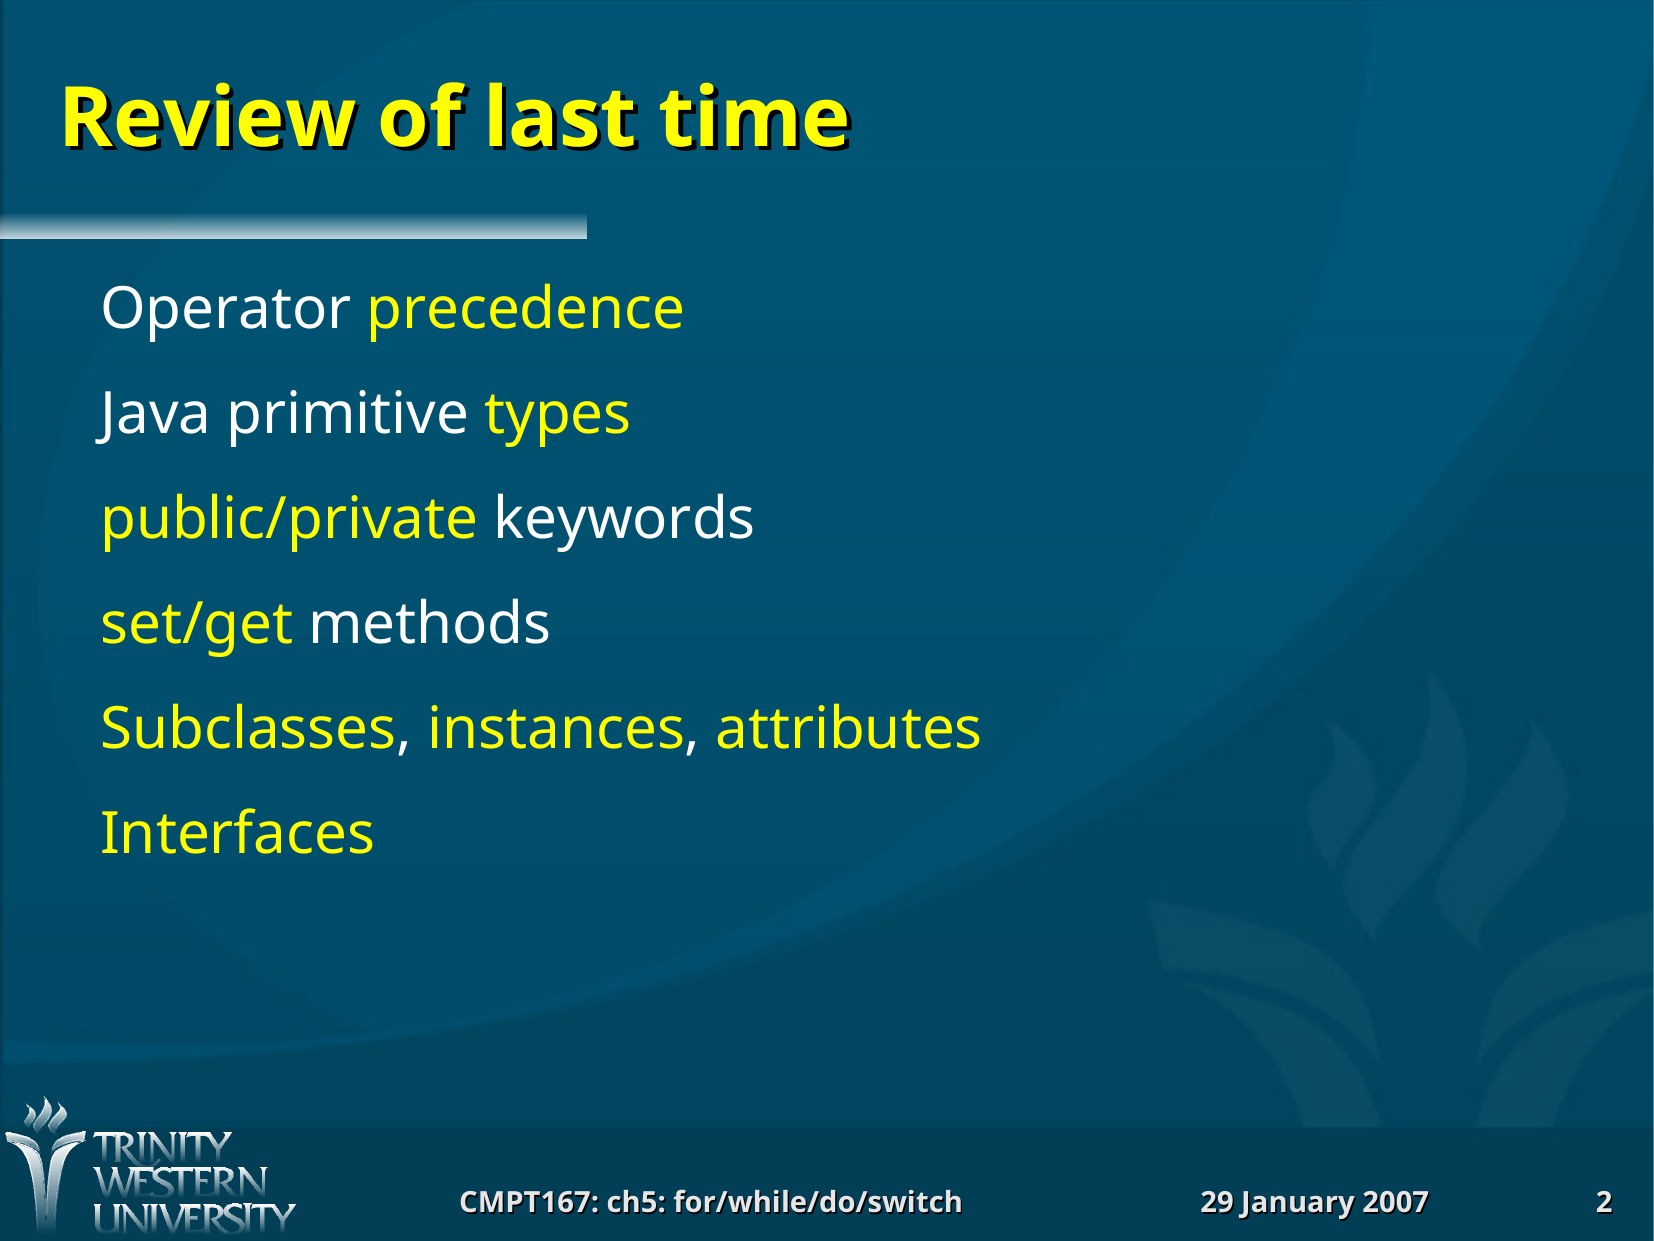

# Review of last time
Operator precedence
Java primitive types
public/private keywords
set/get methods
Subclasses, instances, attributes
Interfaces
CMPT167: ch5: for/while/do/switch
29 January 2007
2